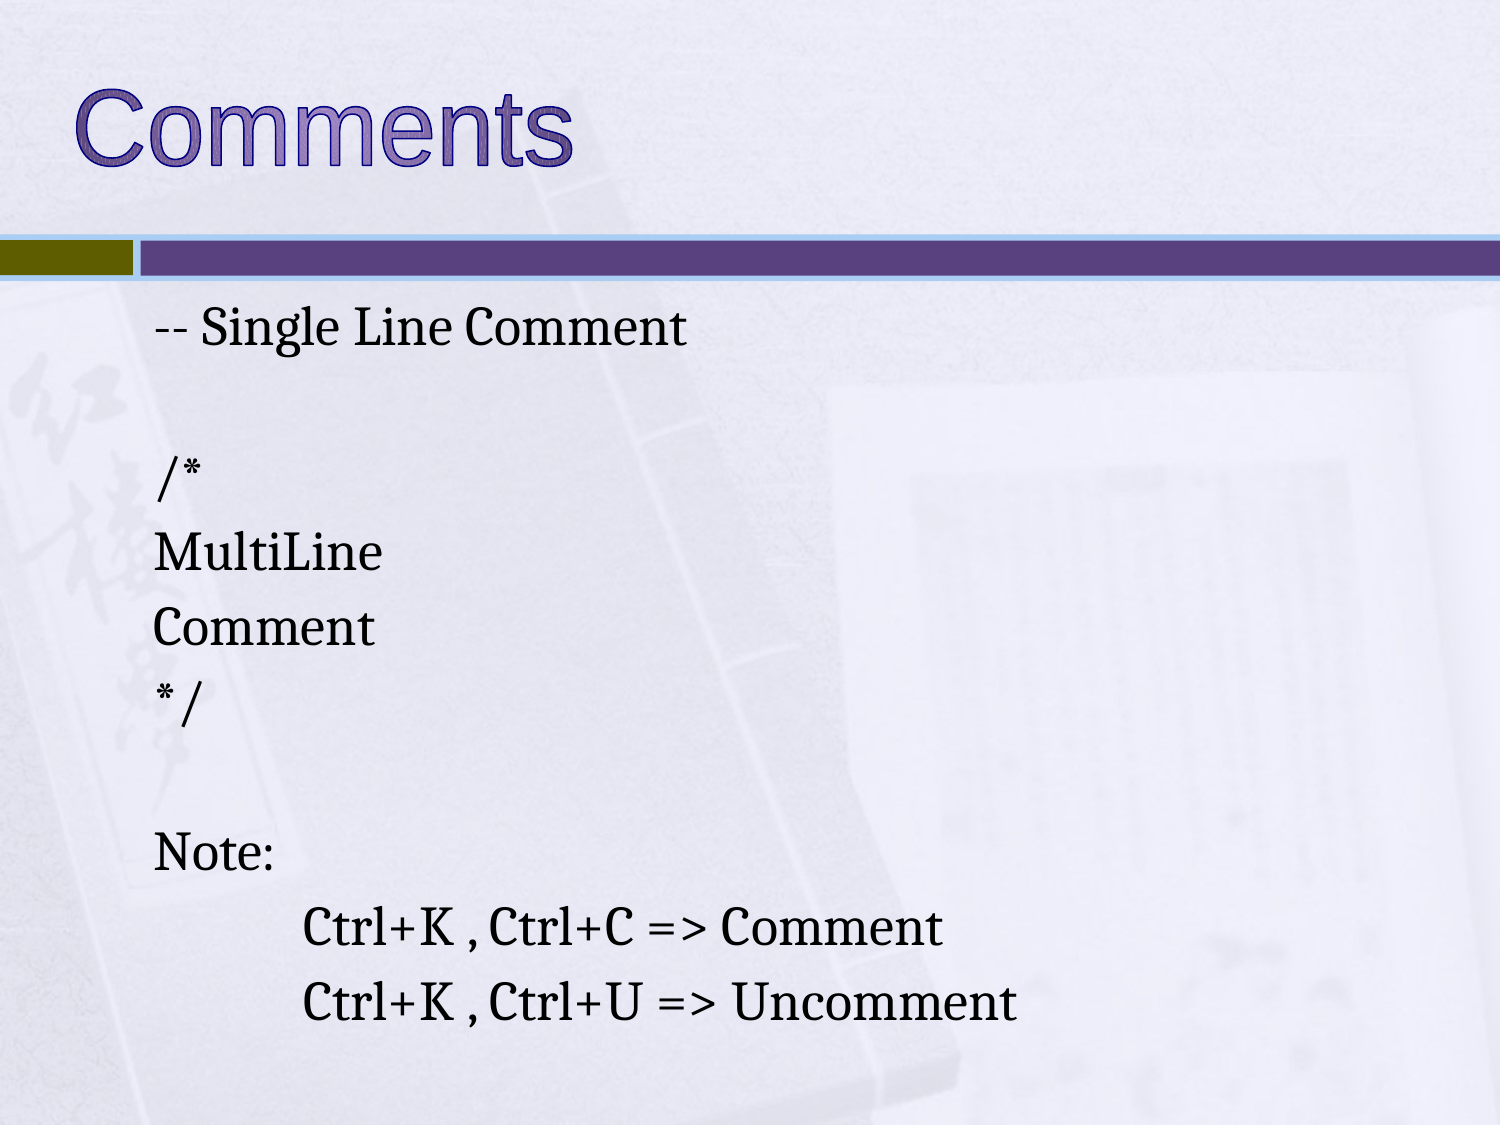

Comments
# -- Single Line Comment
/*
MultiLine
Comment
*/
Note:
Ctrl+K , Ctrl+C => Comment
Ctrl+K , Ctrl+U => Uncomment